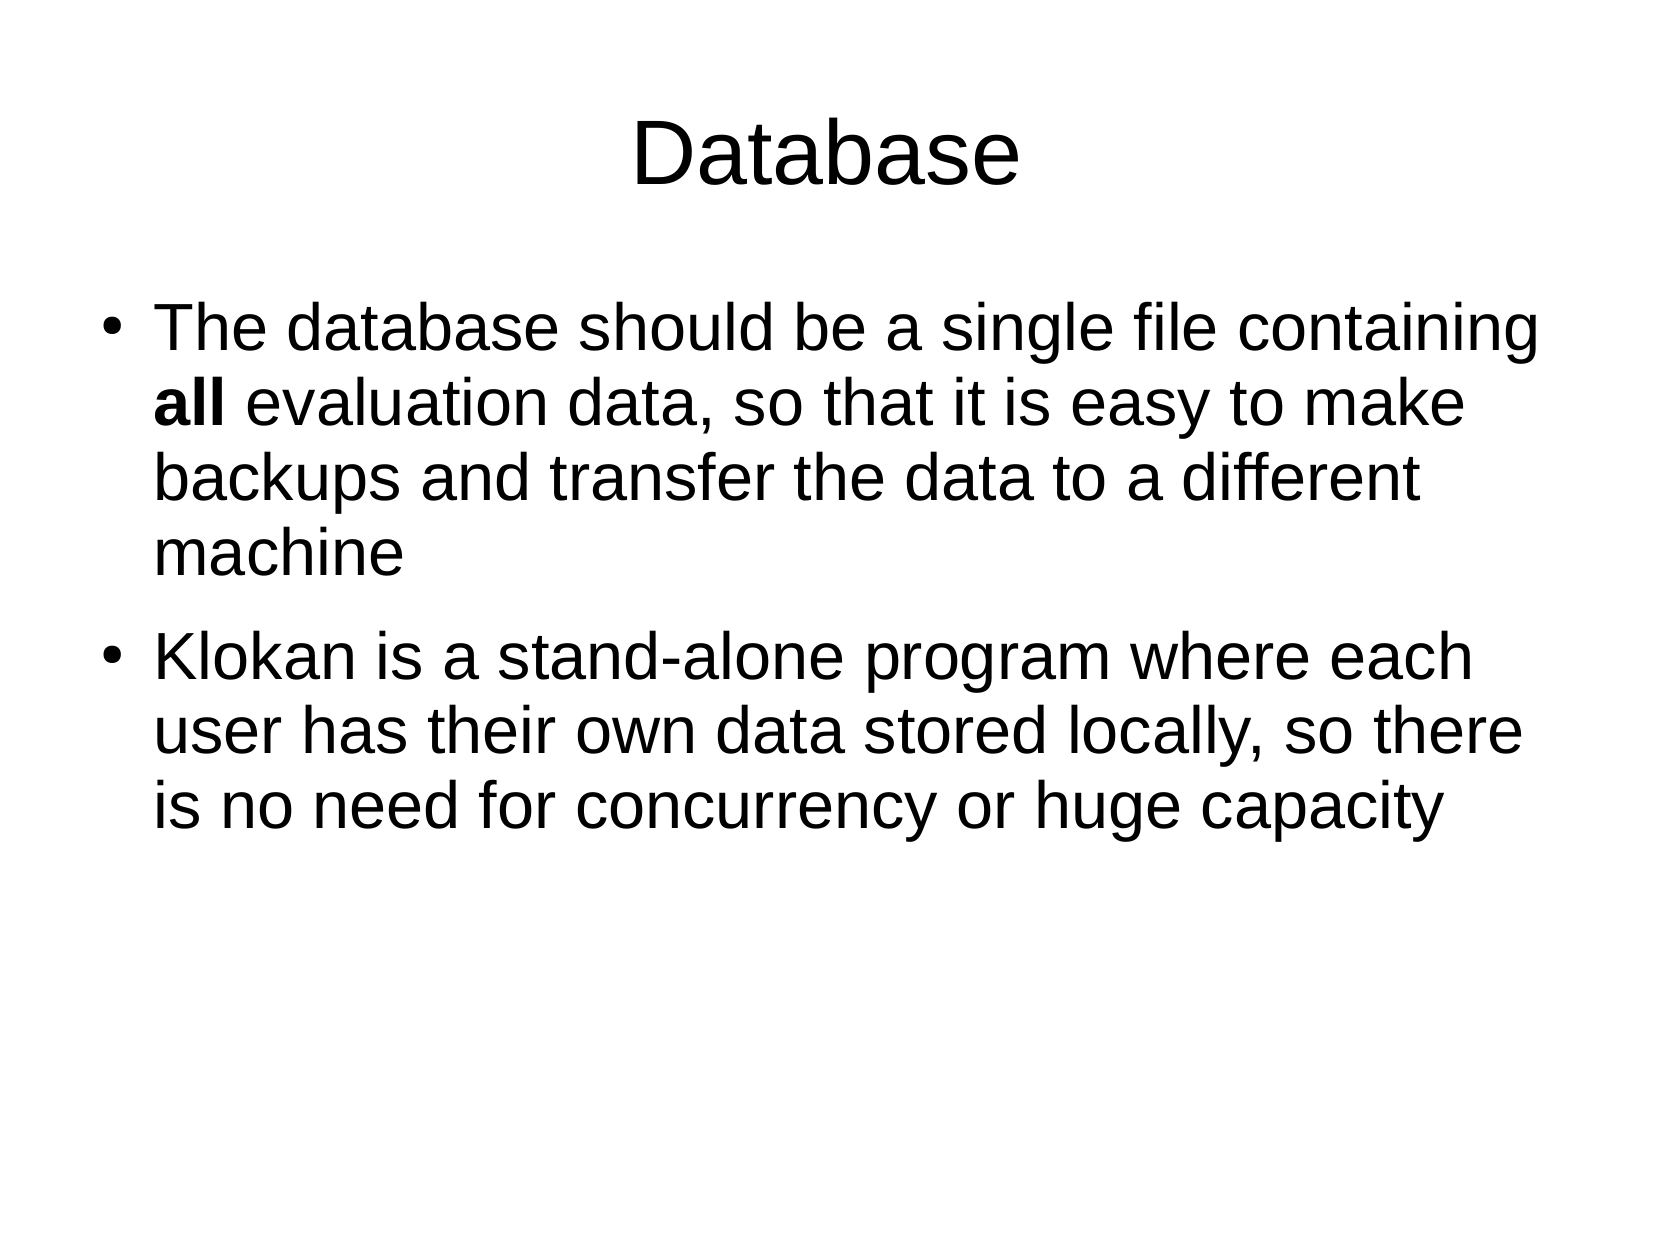

# Database
The database should be a single file containing all evaluation data, so that it is easy to make backups and transfer the data to a different machine
Klokan is a stand-alone program where each user has their own data stored locally, so there is no need for concurrency or huge capacity